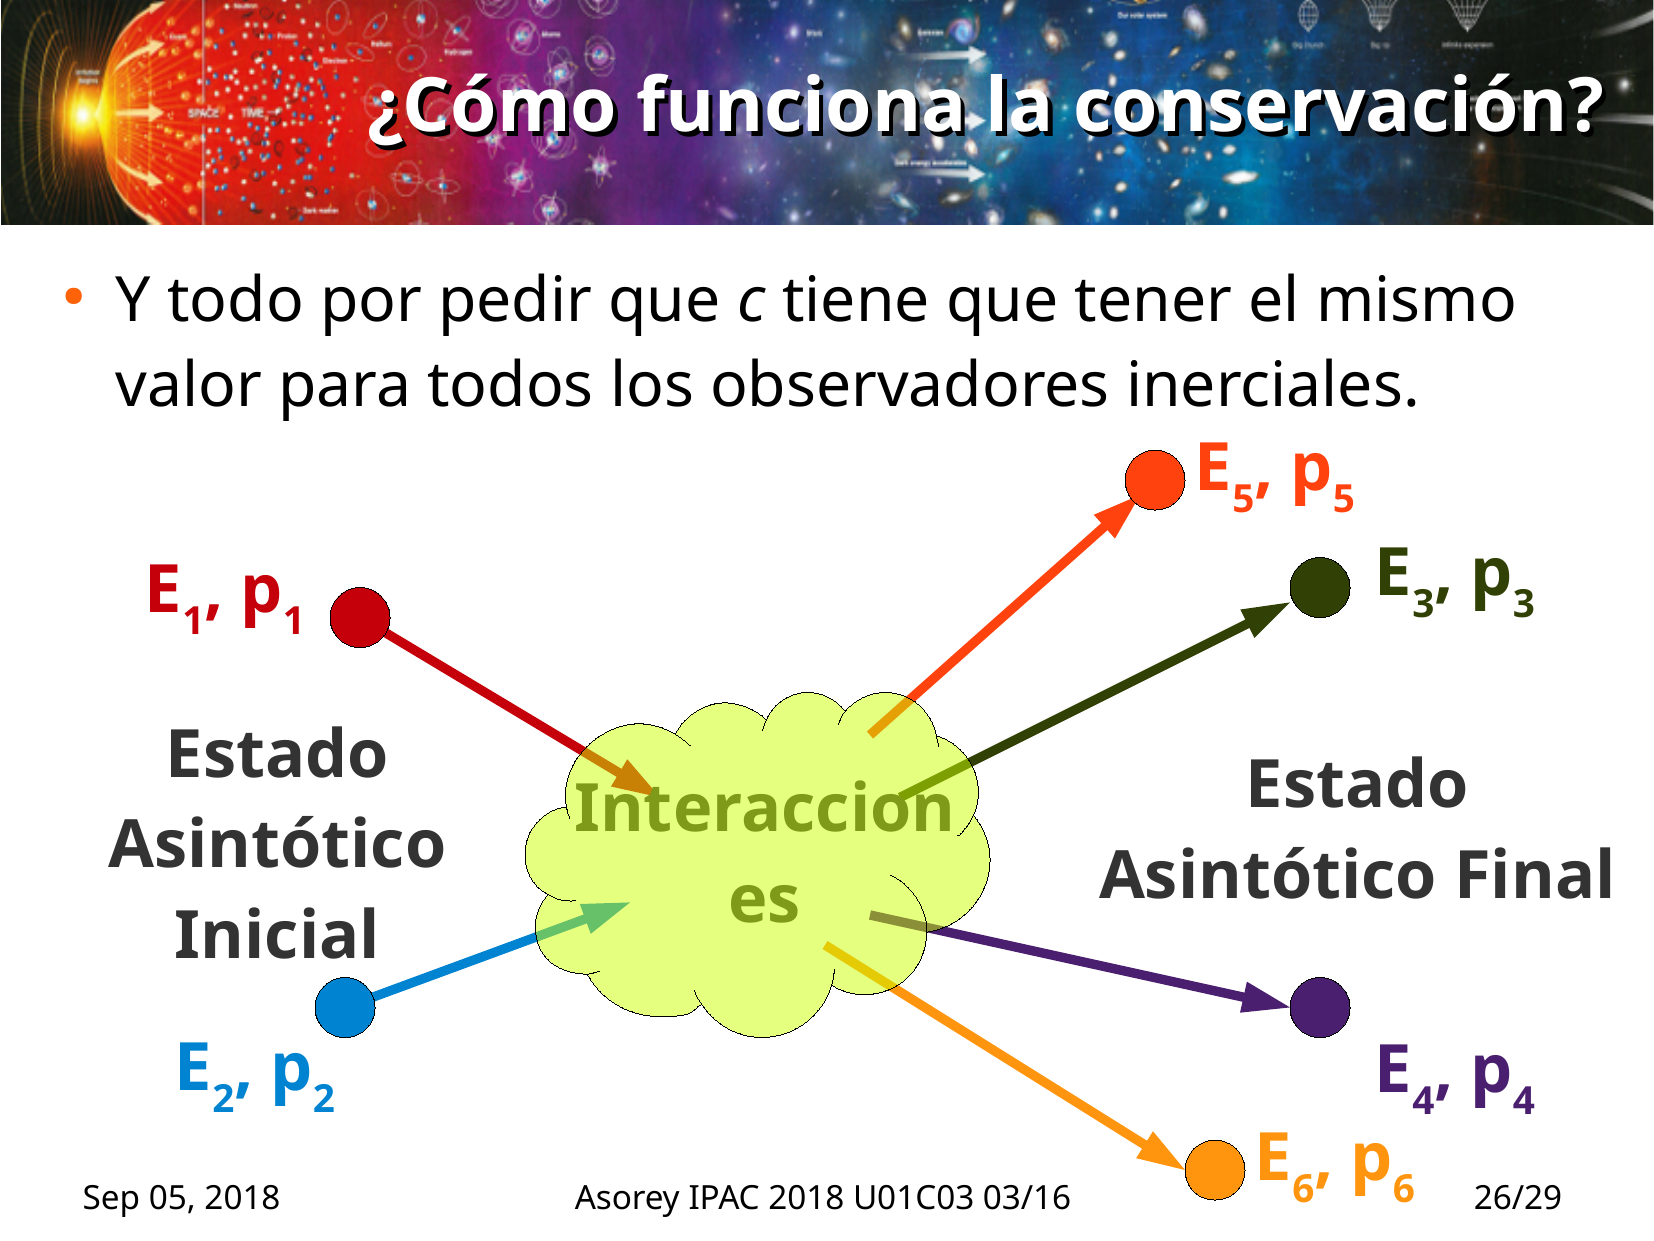

# ¿Cómo funciona la conservación?
Y todo por pedir que c tiene que tener el mismo valor para todos los observadores inerciales.
E5, p5
E3, p3
E1, p1
Estado Asintótico Final
Estado Asintótico Inicial
Interacciones
E2, p2
E4, p4
E6, p6
Sep 05, 2018
Asorey IPAC 2018 U01C03 03/16
26